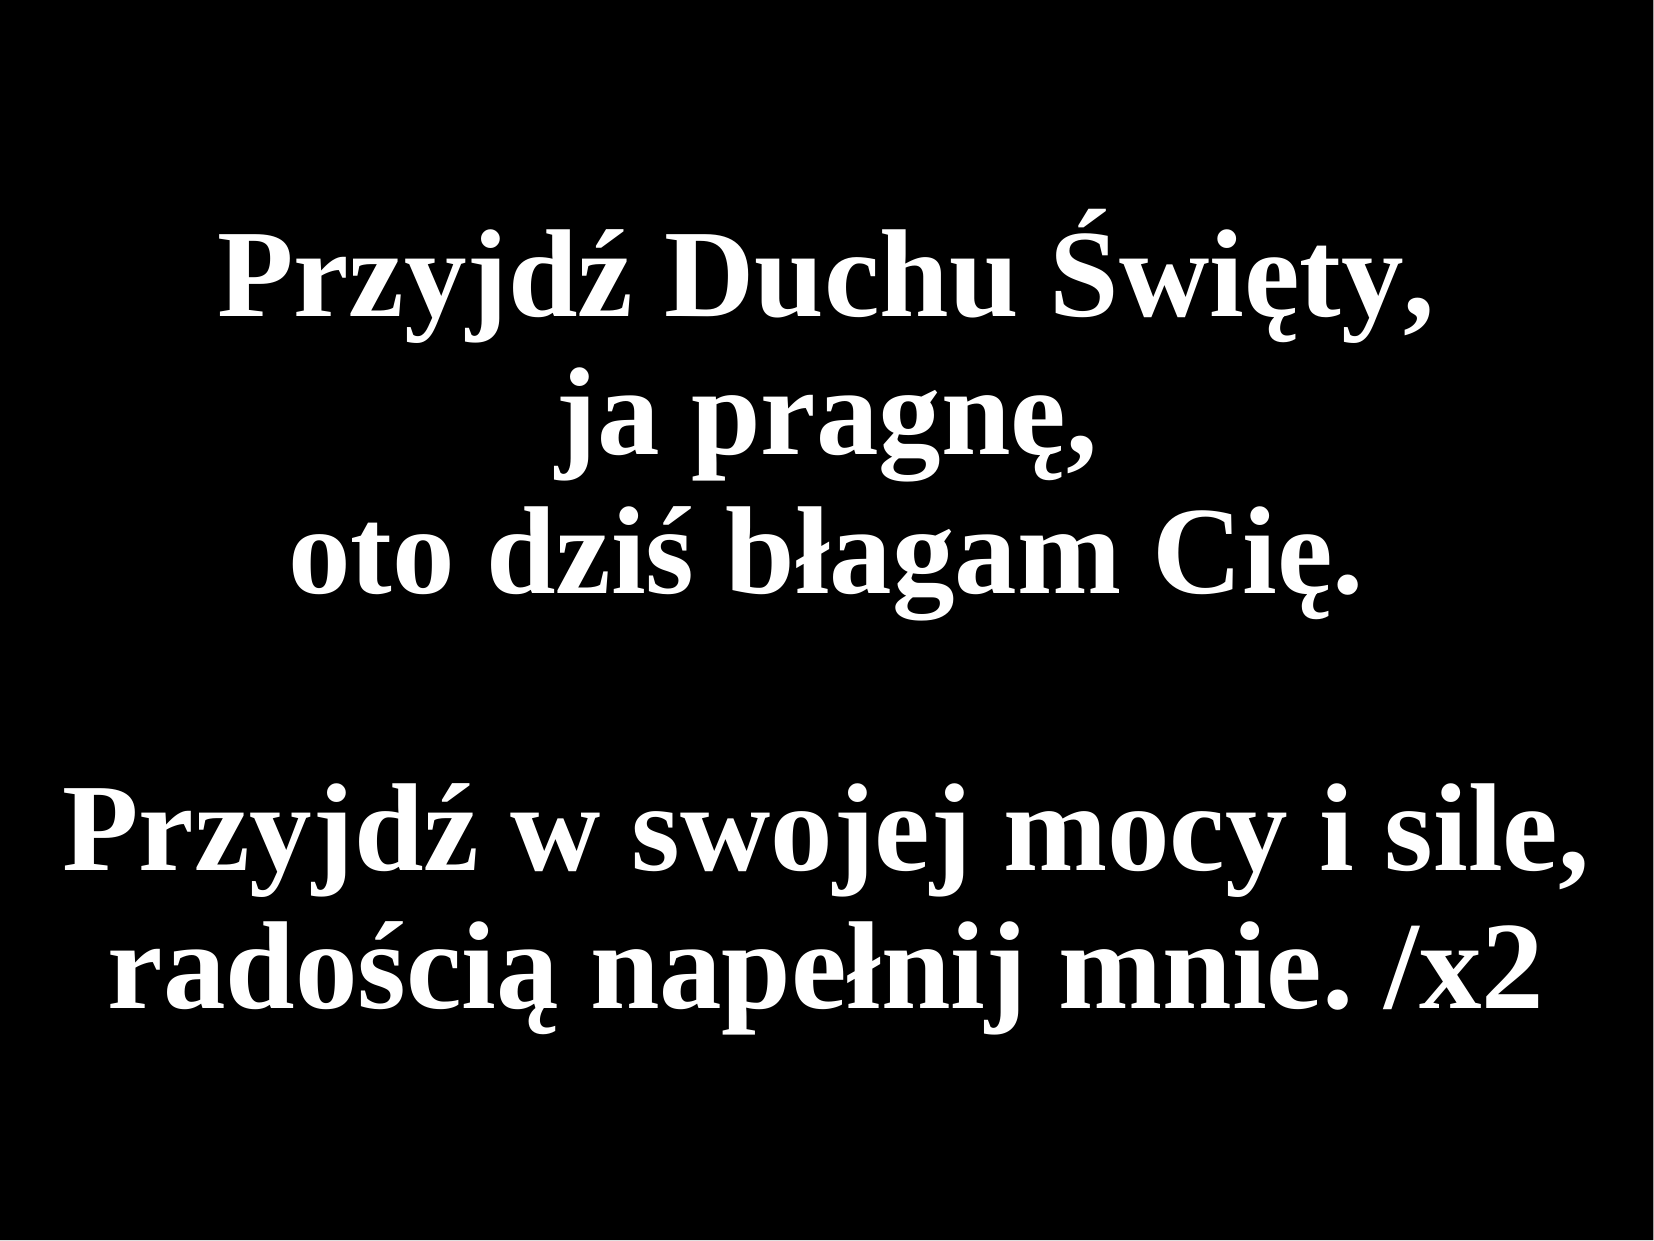

# Przyjdź Duchu Święty, ja pragnę, oto dziś błagam Cię. Przyjdź w swojej mocy i sile, radością napełnij mnie. /x2